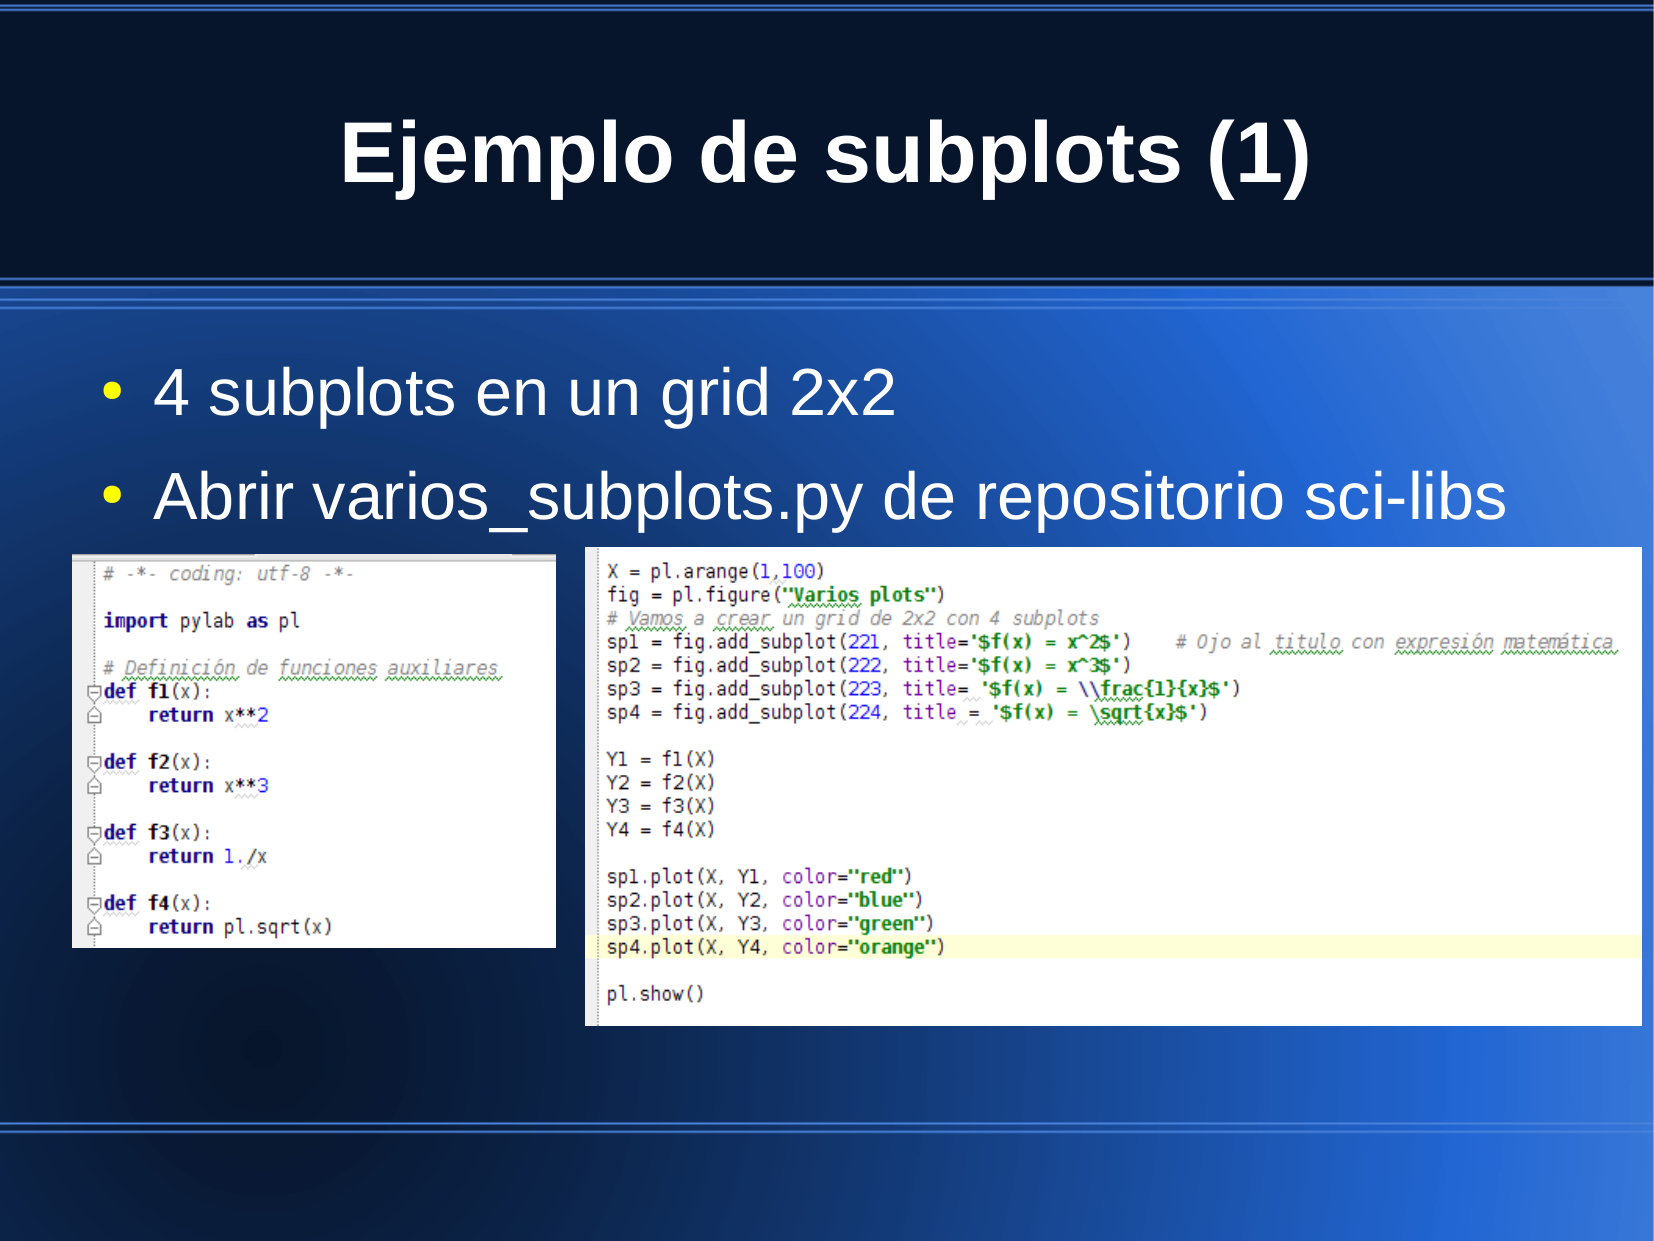

# Ejemplo de subplots (1)
4 subplots en un grid 2x2
Abrir varios_subplots.py de repositorio sci-libs